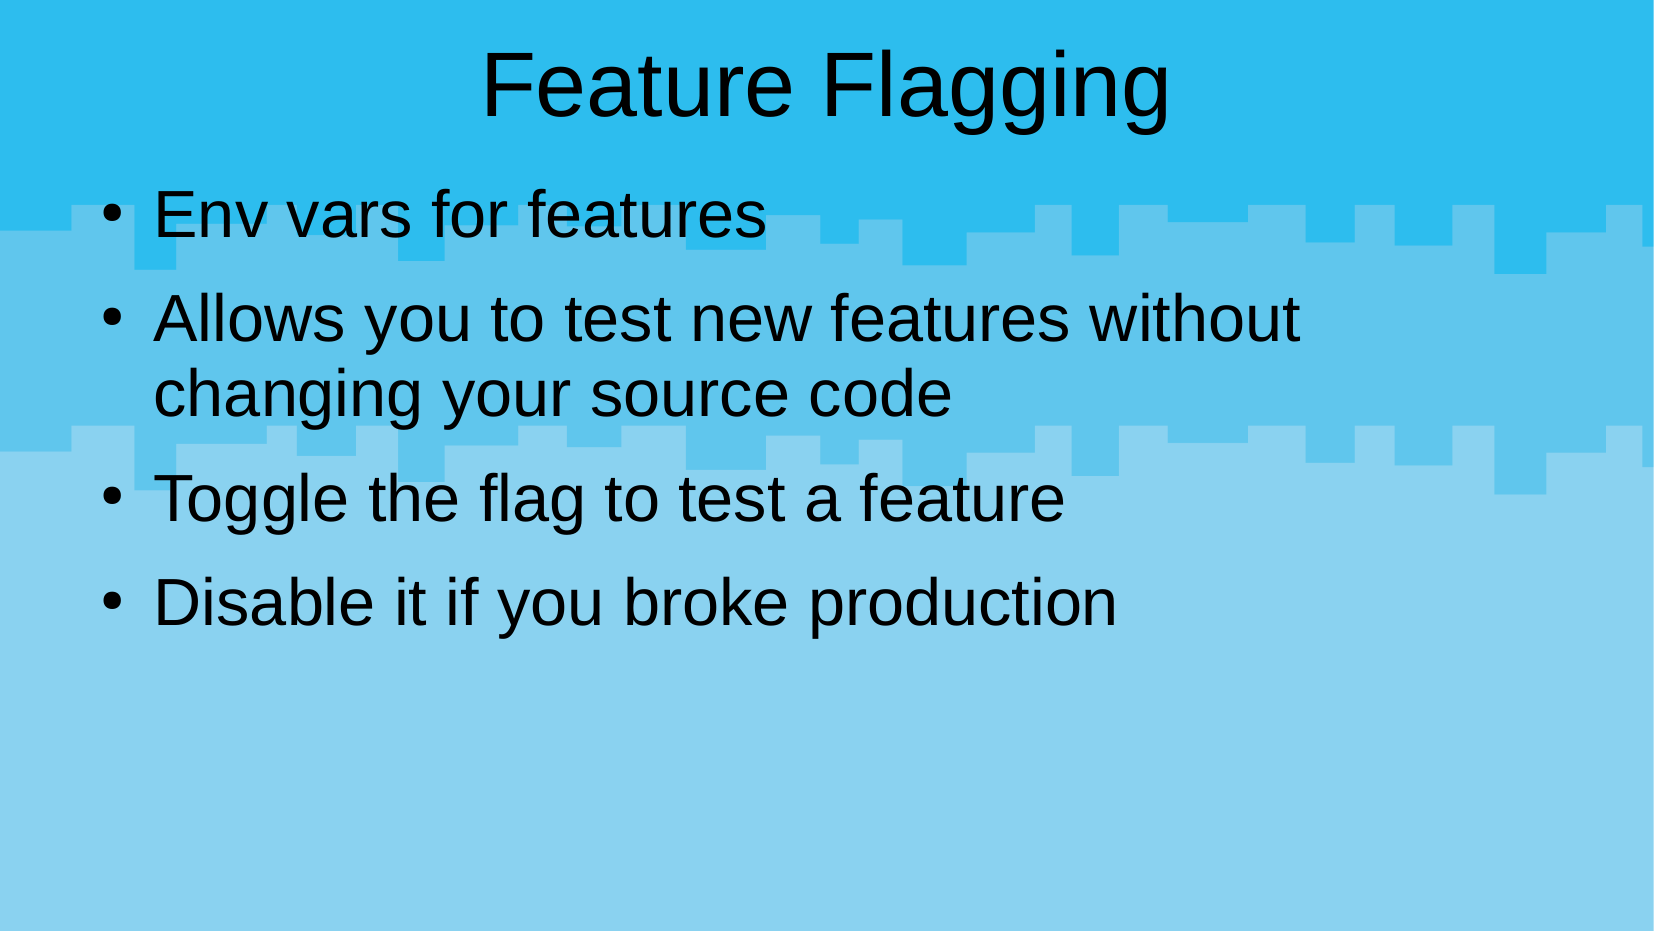

# Feature Flagging
Env vars for features
Allows you to test new features without changing your source code
Toggle the flag to test a feature
Disable it if you broke production